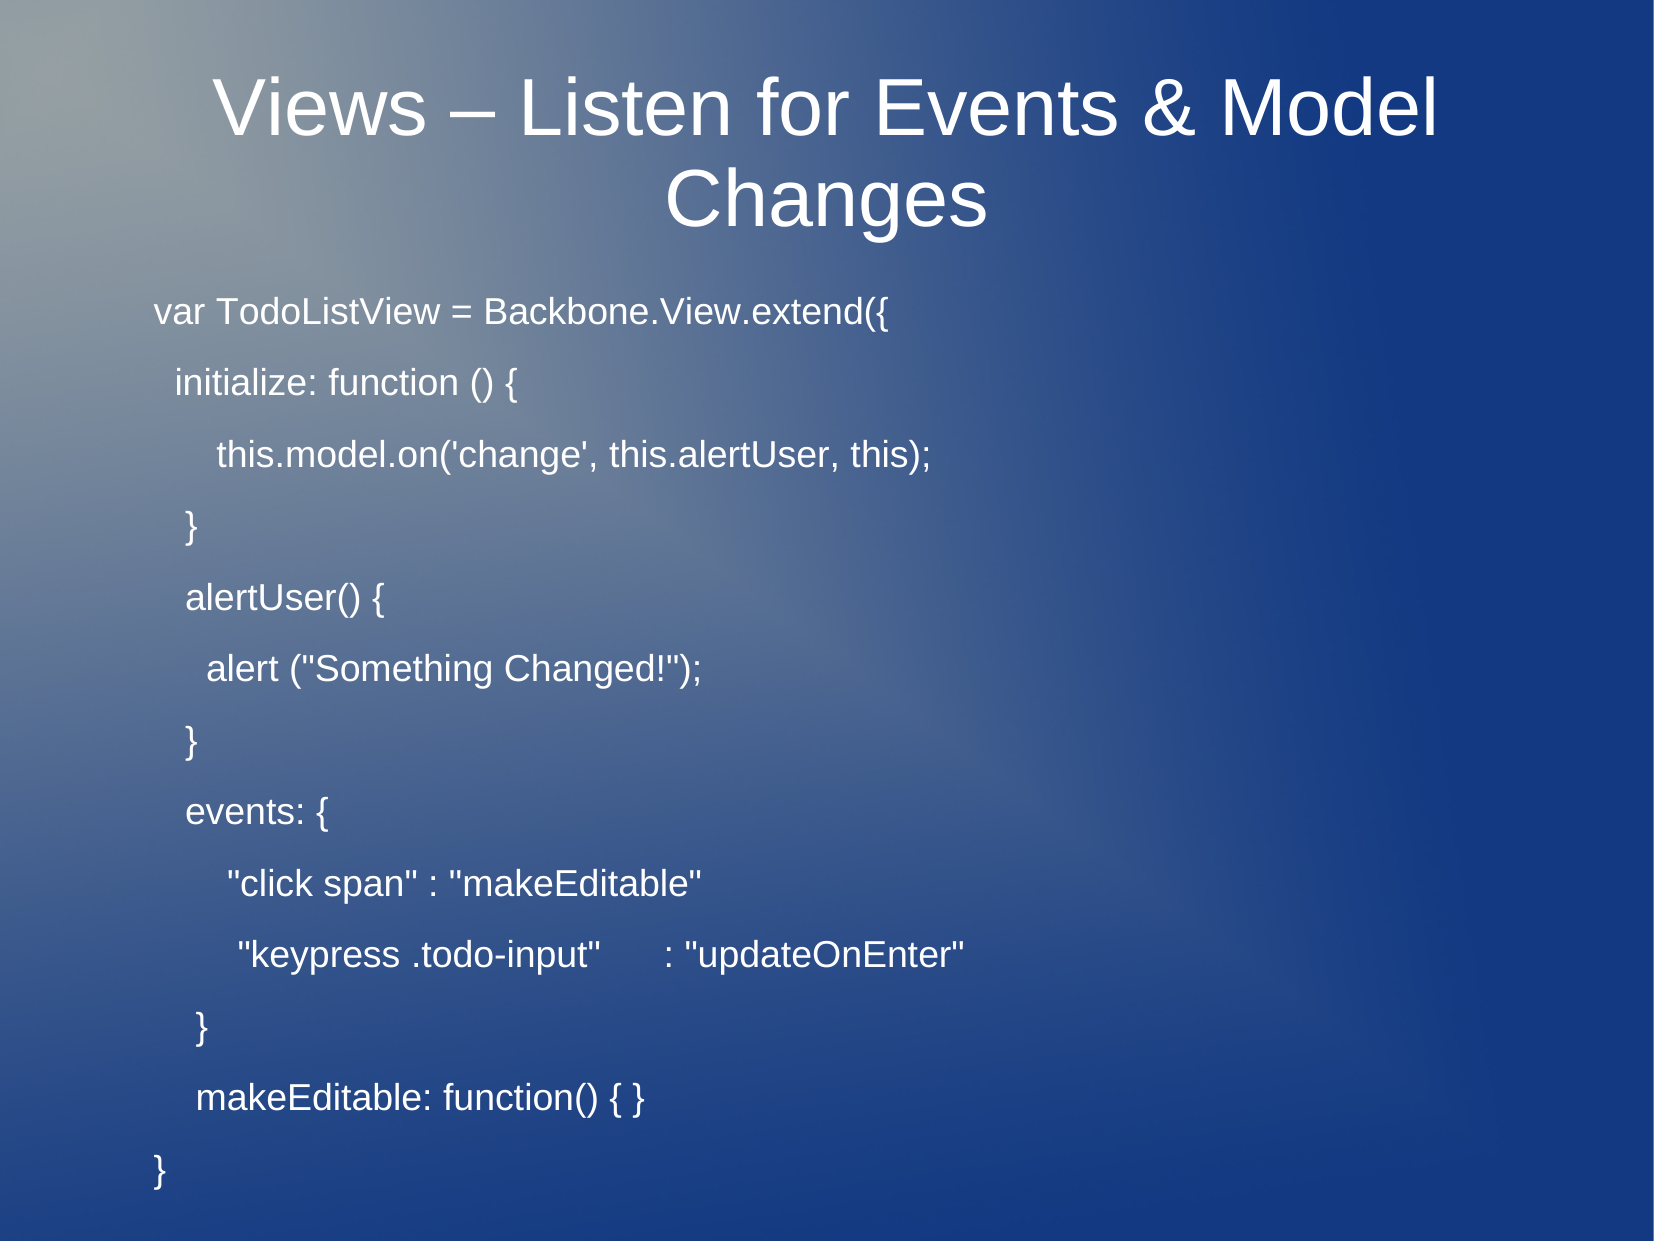

# Views – Listen for Events & Model Changes
var TodoListView = Backbone.View.extend({
 initialize: function () {
 this.model.on('change', this.alertUser, this);
 }
 alertUser() {
 alert ("Something Changed!");
 }
 events: {
 "click span" : "makeEditable"
 "keypress .todo-input" : "updateOnEnter"
 }
 makeEditable: function() { }
}